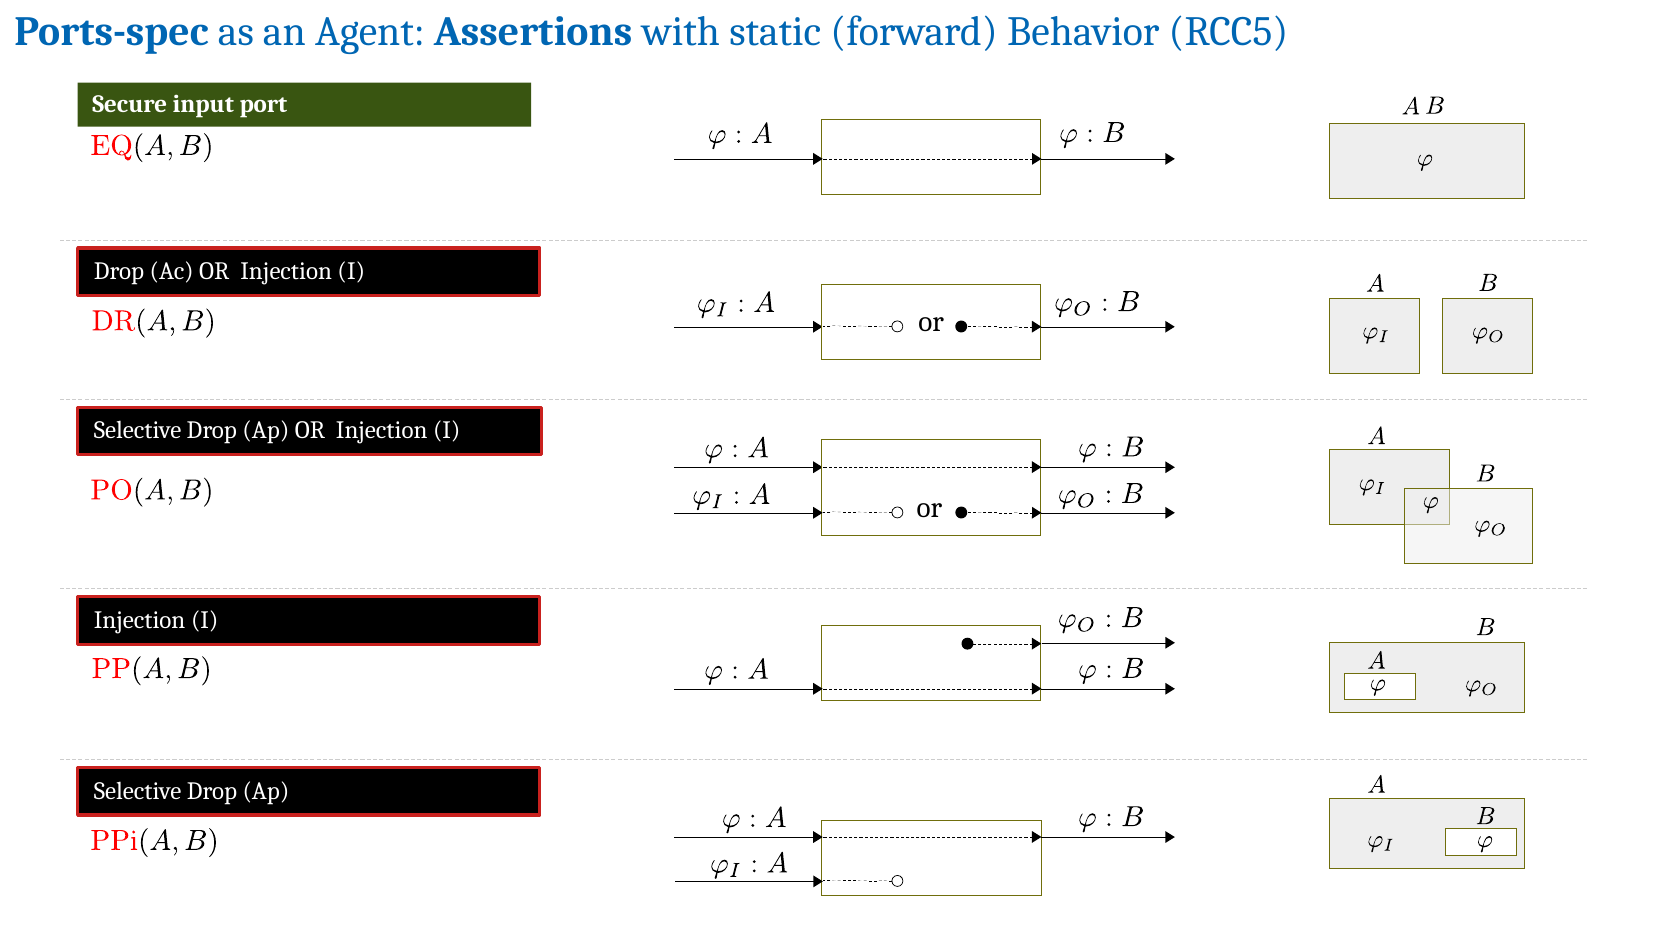

Ports-spec as an Agent: Assertions with static (forward) Behavior (RCC5)
Secure input port
Drop (Ac) OR Injection (I)
or
Selective Drop (Ap) OR Injection (I)
or
Injection (I)
Selective Drop (Ap)